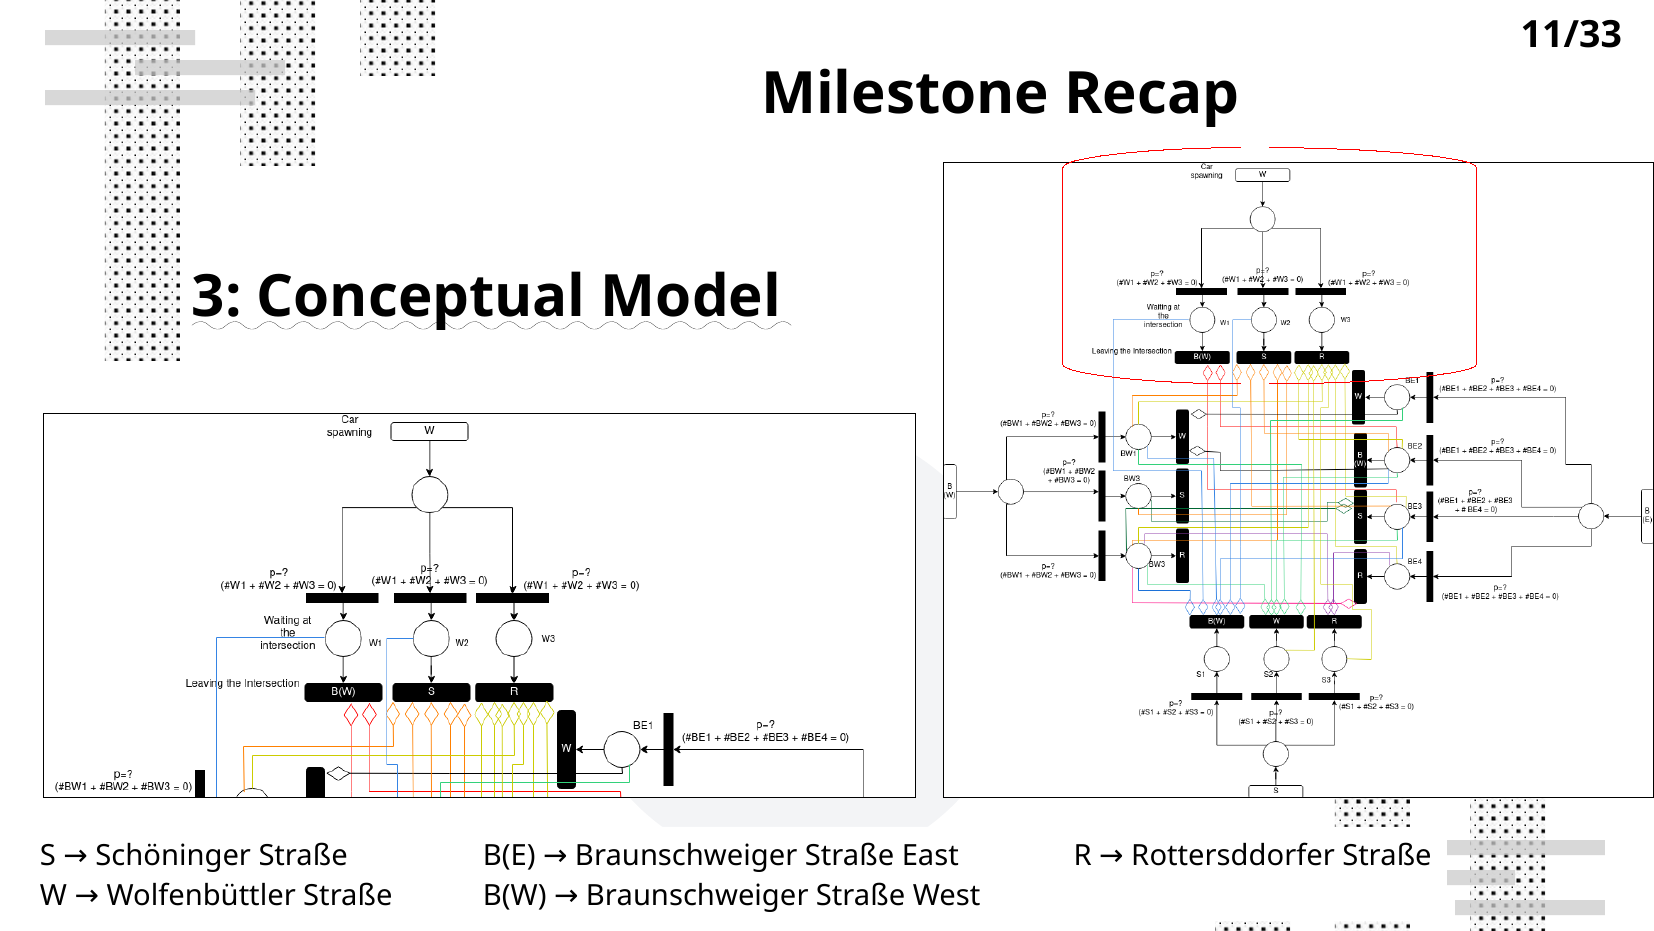

11/33
Milestone Recap
3: Conceptual Model
S → Schöninger Straße		B(E) → Braunschweiger Straße East		R → Rottersddorfer Straße
W → Wolfenbüttler Straße		B(W) → Braunschweiger Straße West